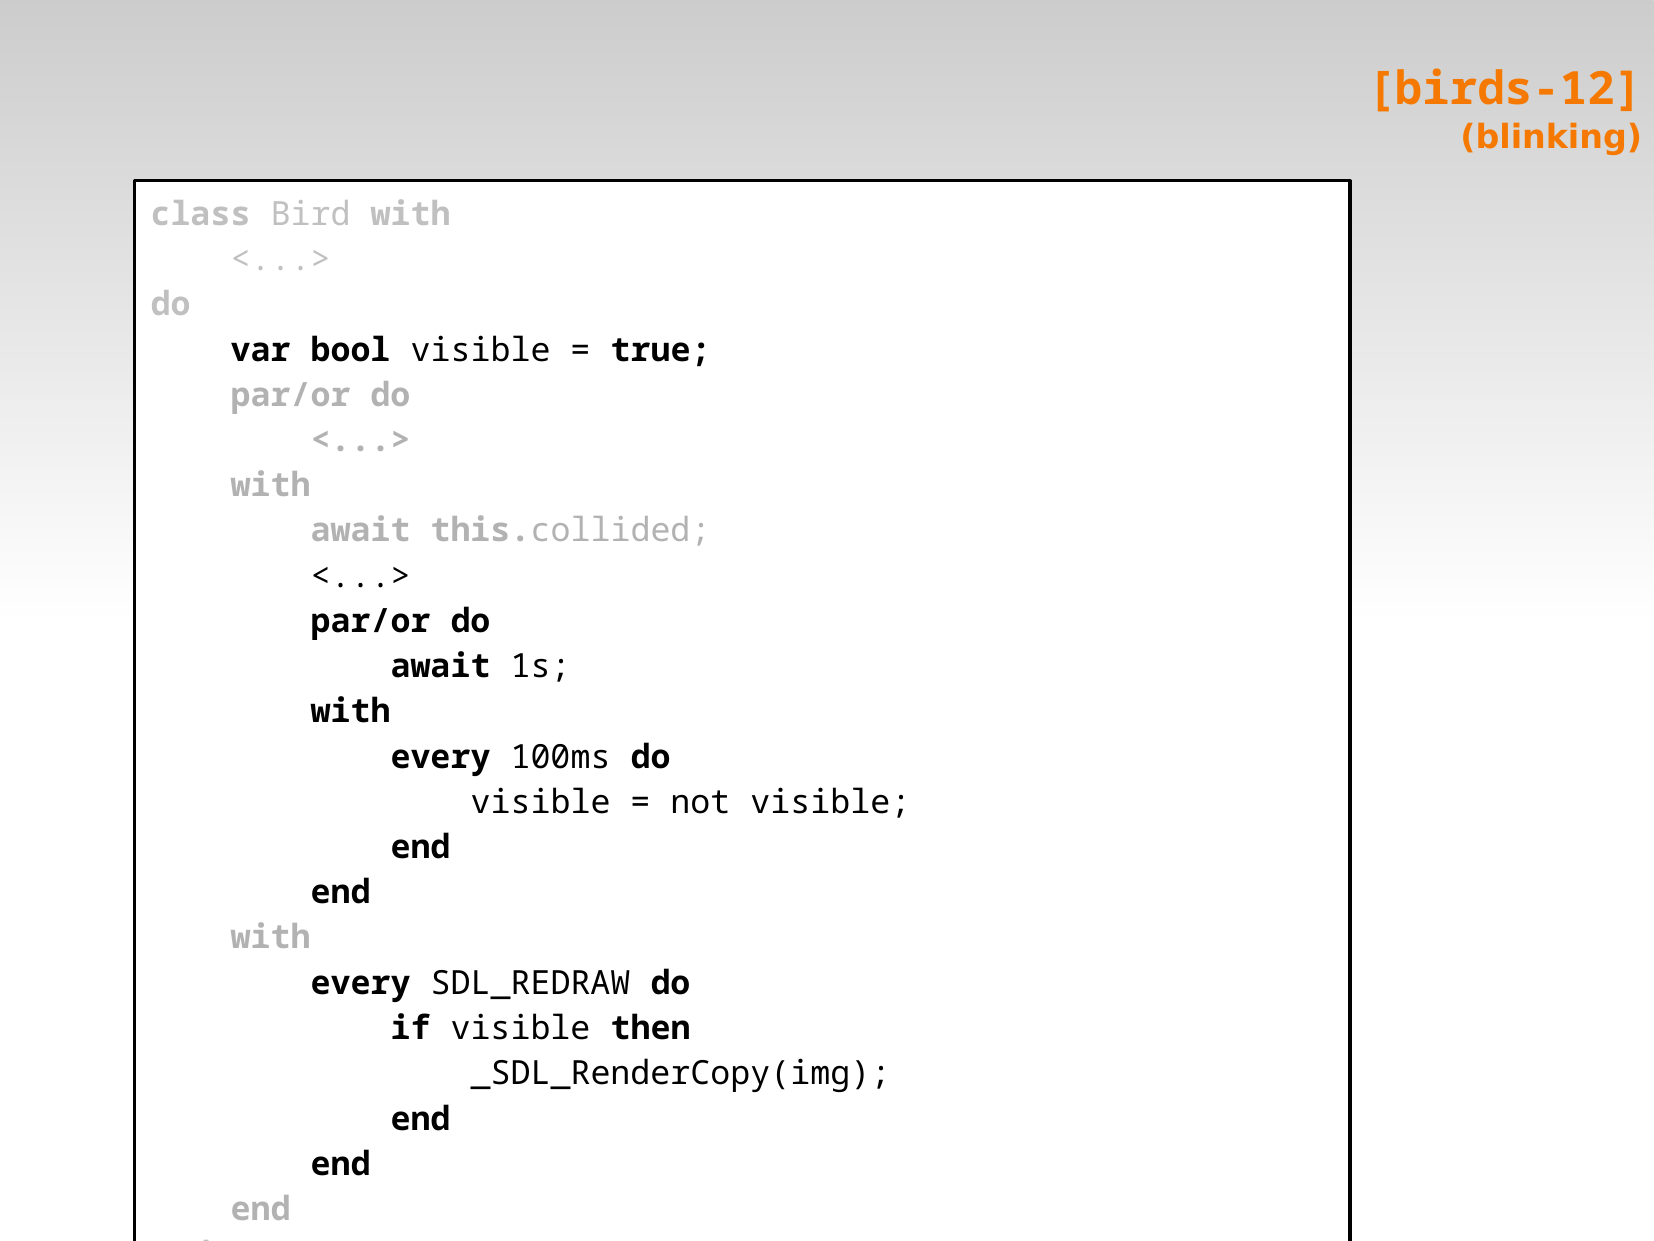

# [birds-12] (blinking)
class Bird with
 <...>
do
 var bool visible = true;
 par/or do
 <...>
 with
 await this.collided;
 <...>
 par/or do
 await 1s;
 with
 every 100ms do
 visible = not visible;
 end
 end
 with
 every SDL_REDRAW do
 if visible then
 _SDL_RenderCopy(img);
 end
 end
 end
end
<...>